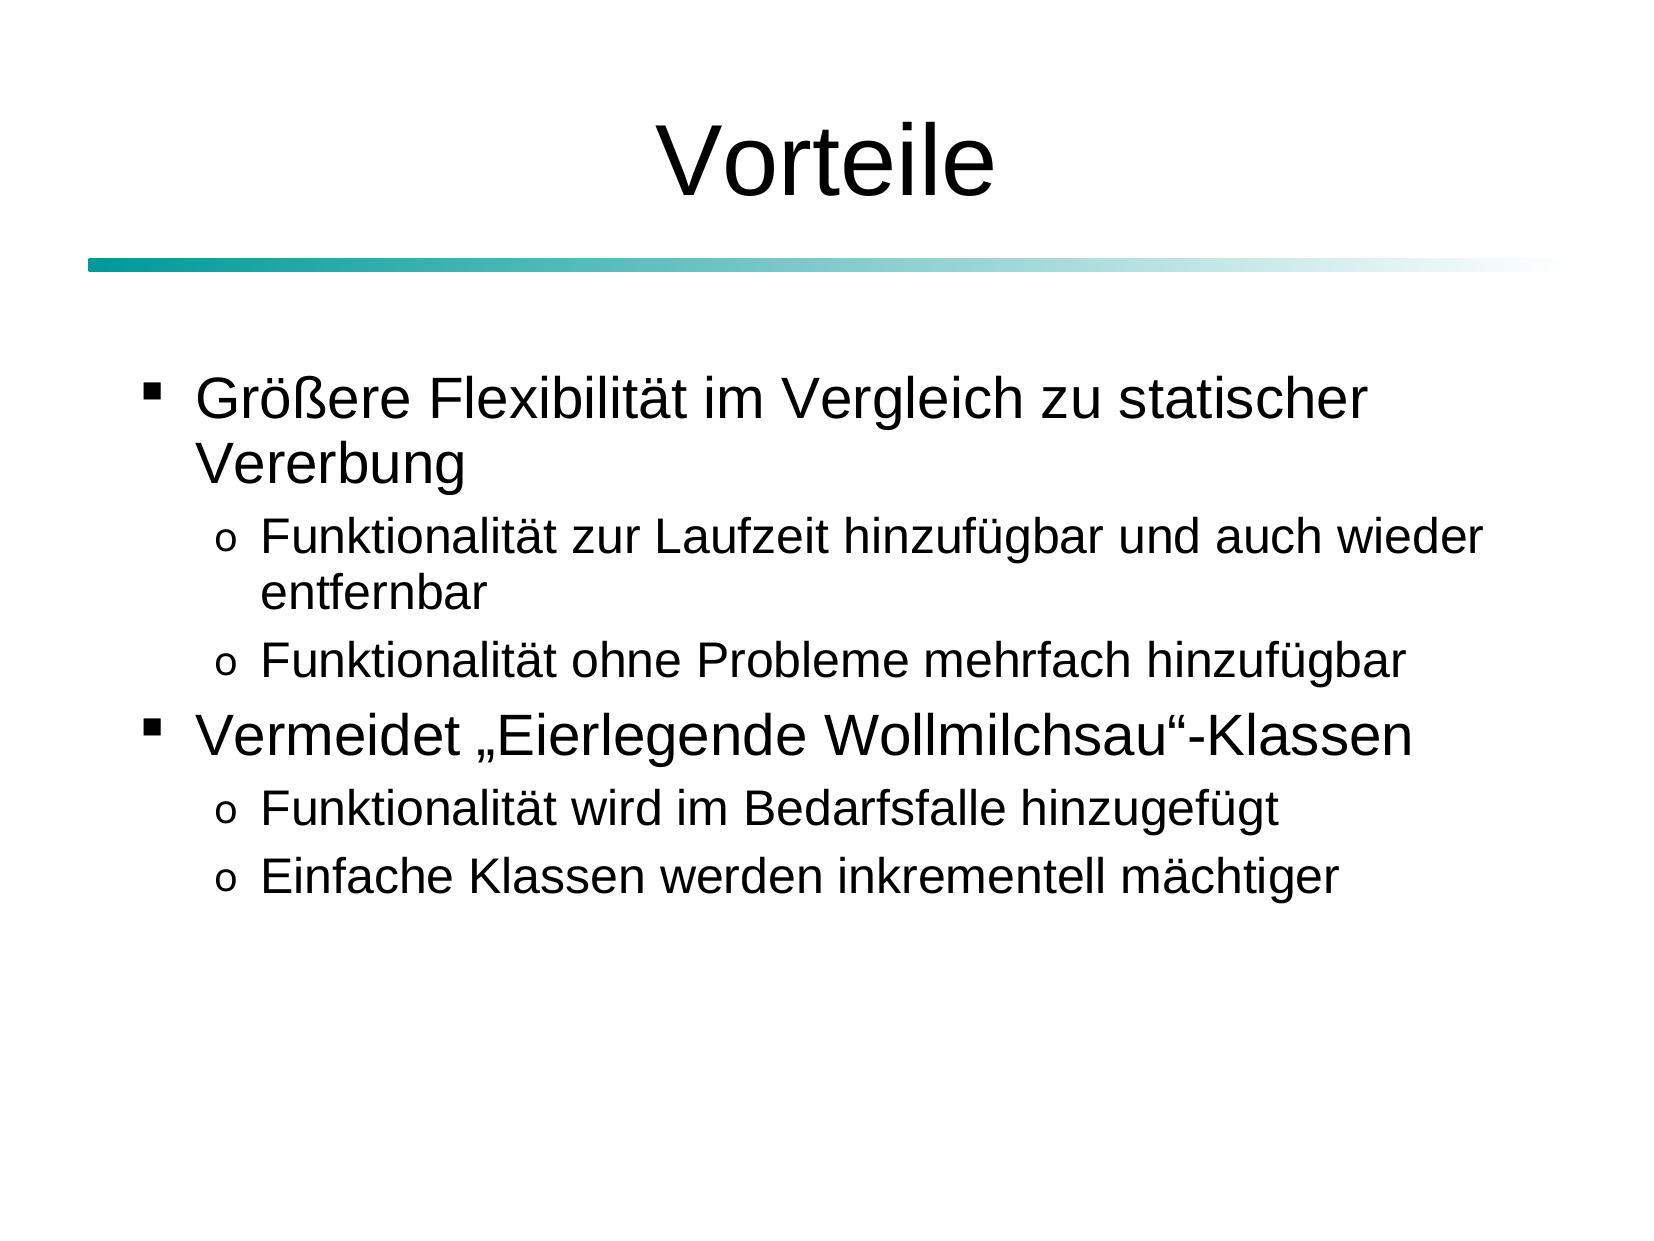

# Vorteile
Größere Flexibilität im Vergleich zu statischer Vererbung
Funktionalität zur Laufzeit hinzufügbar und auch wieder entfernbar
Funktionalität ohne Probleme mehrfach hinzufügbar
Vermeidet „Eierlegende Wollmilchsau“-Klassen
Funktionalität wird im Bedarfsfalle hinzugefügt
Einfache Klassen werden inkrementell mächtiger